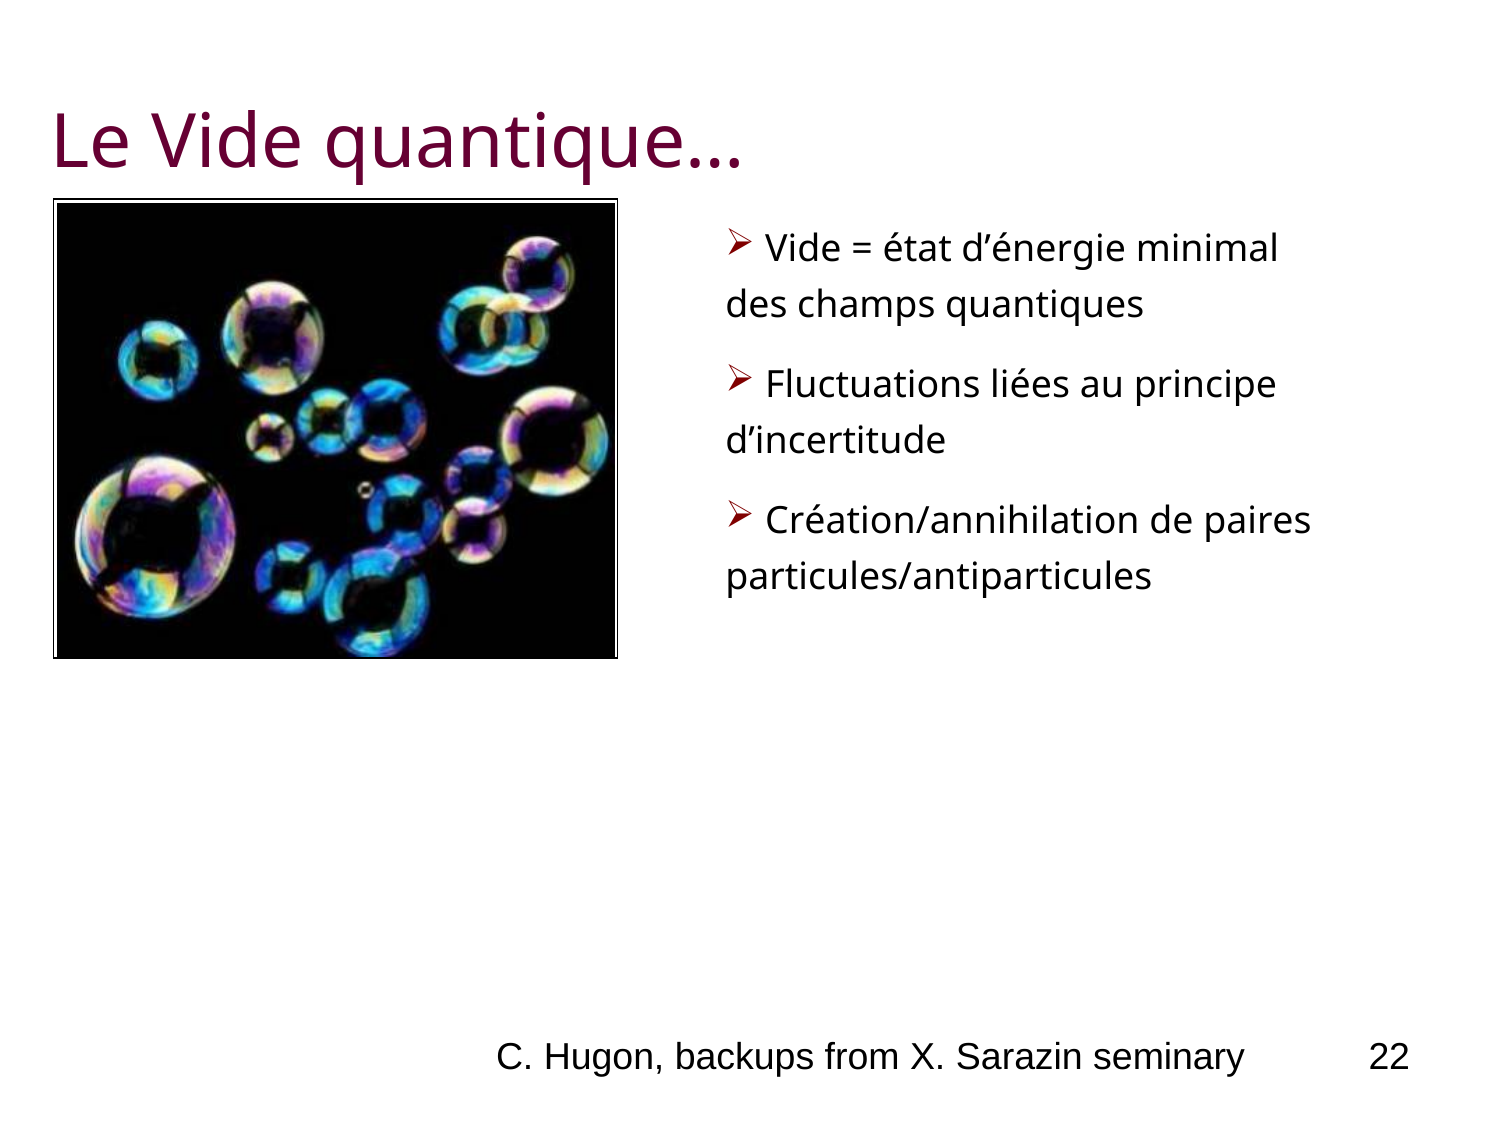

Le Vide quantique…
 Vide = état d’énergie minimal des champs quantiques
 Fluctuations liées au principe d’incertitude
 Création/annihilation de paires particules/antiparticules
C. Hugon, backups from X. Sarazin seminary
22